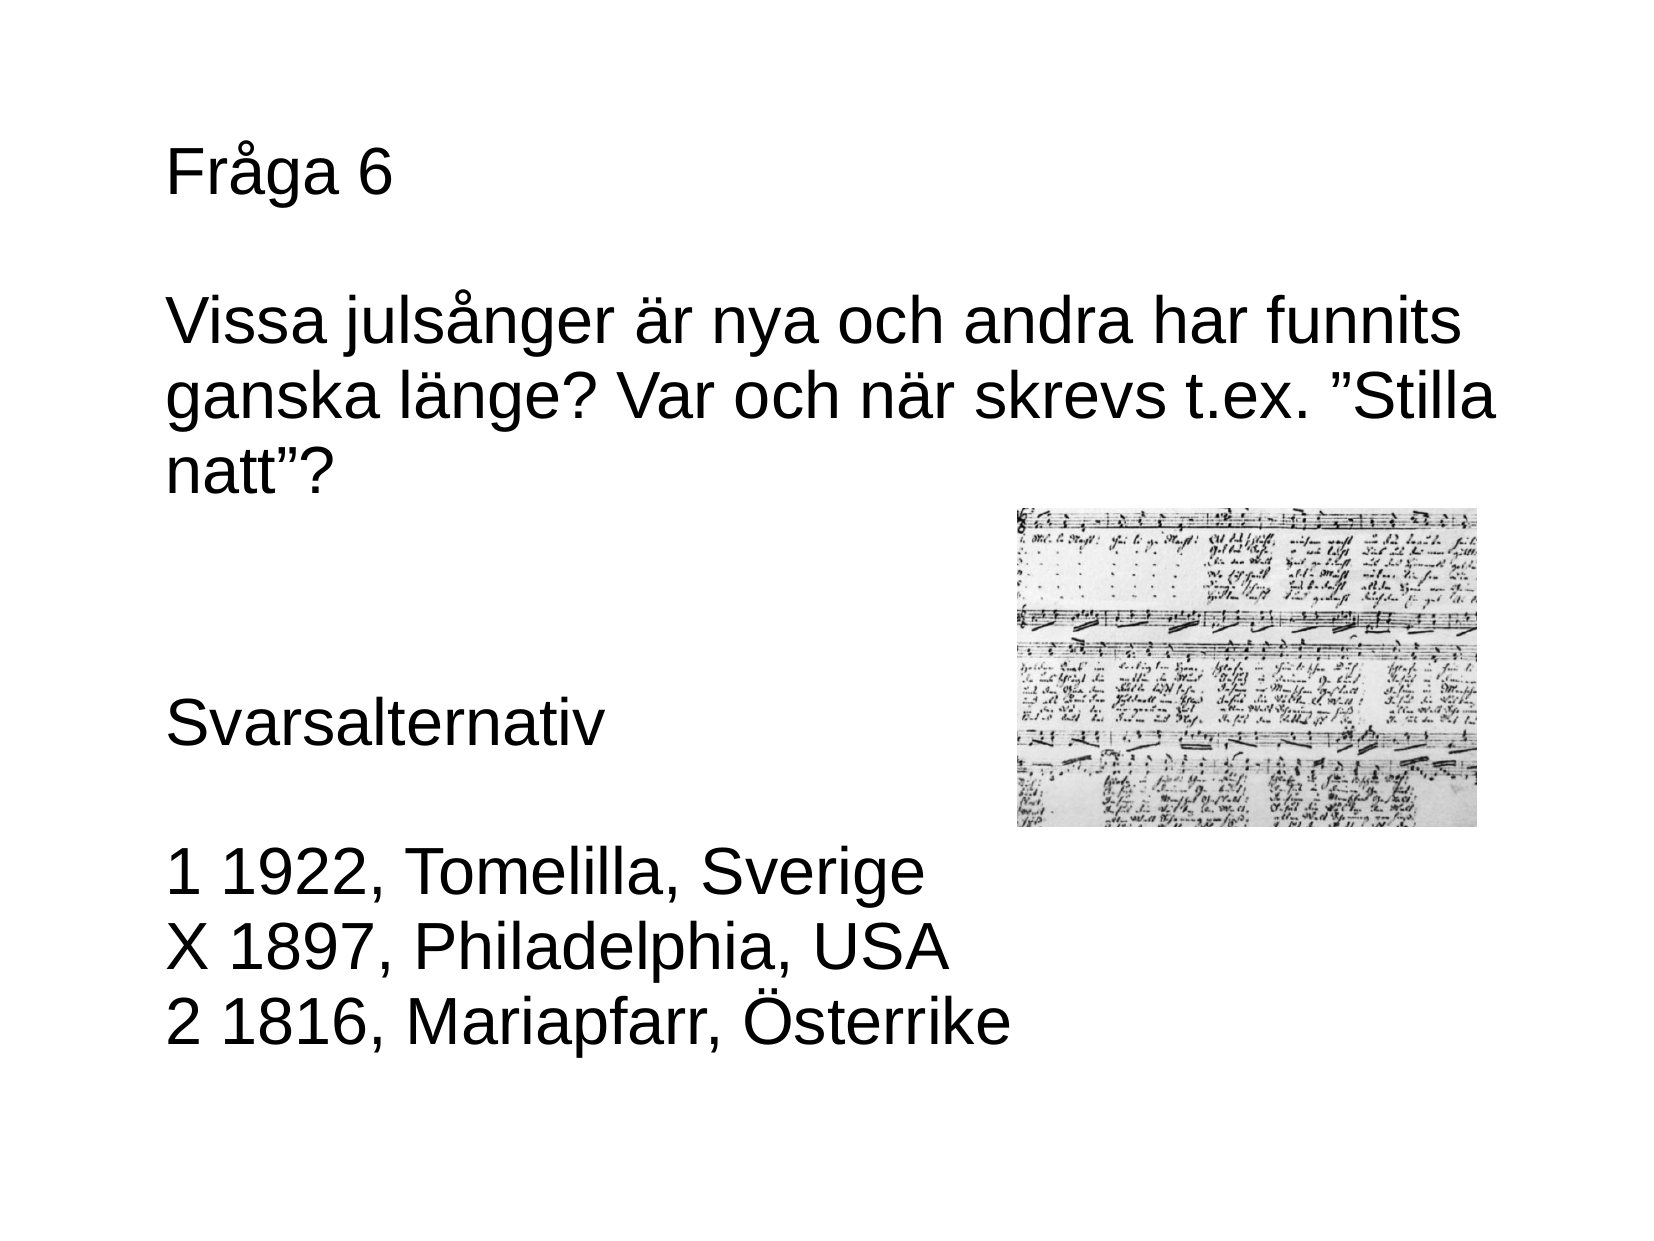

# Fråga 6
Vissa julsånger är nya och andra har funnits ganska länge? Var och när skrevs t.ex. ”Stilla natt”?
Svarsalternativ
1 1922, Tomelilla, Sverige
X 1897, Philadelphia, USA
2 1816, Mariapfarr, Österrike